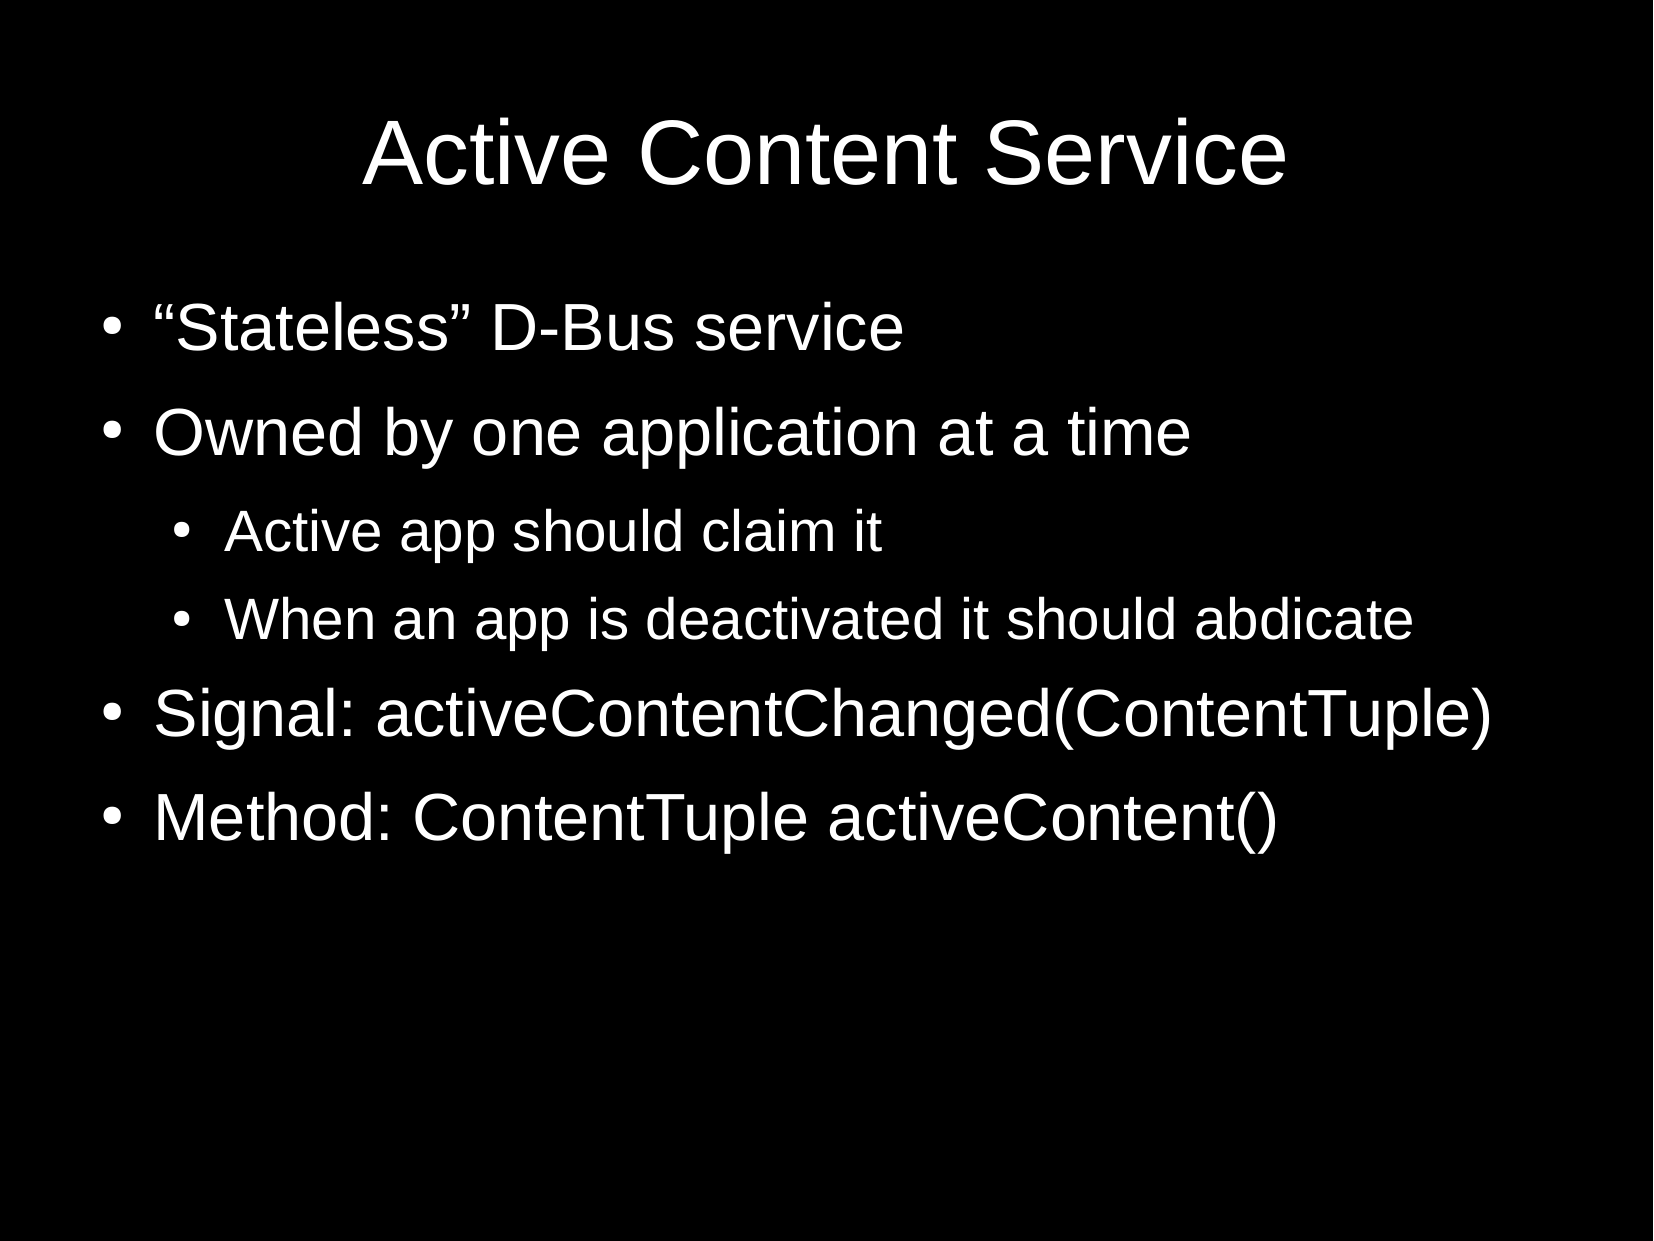

# Active Content Service
“Stateless” D-Bus service
Owned by one application at a time
Active app should claim it
When an app is deactivated it should abdicate
Signal: activeContentChanged(ContentTuple)
Method: ContentTuple activeContent()